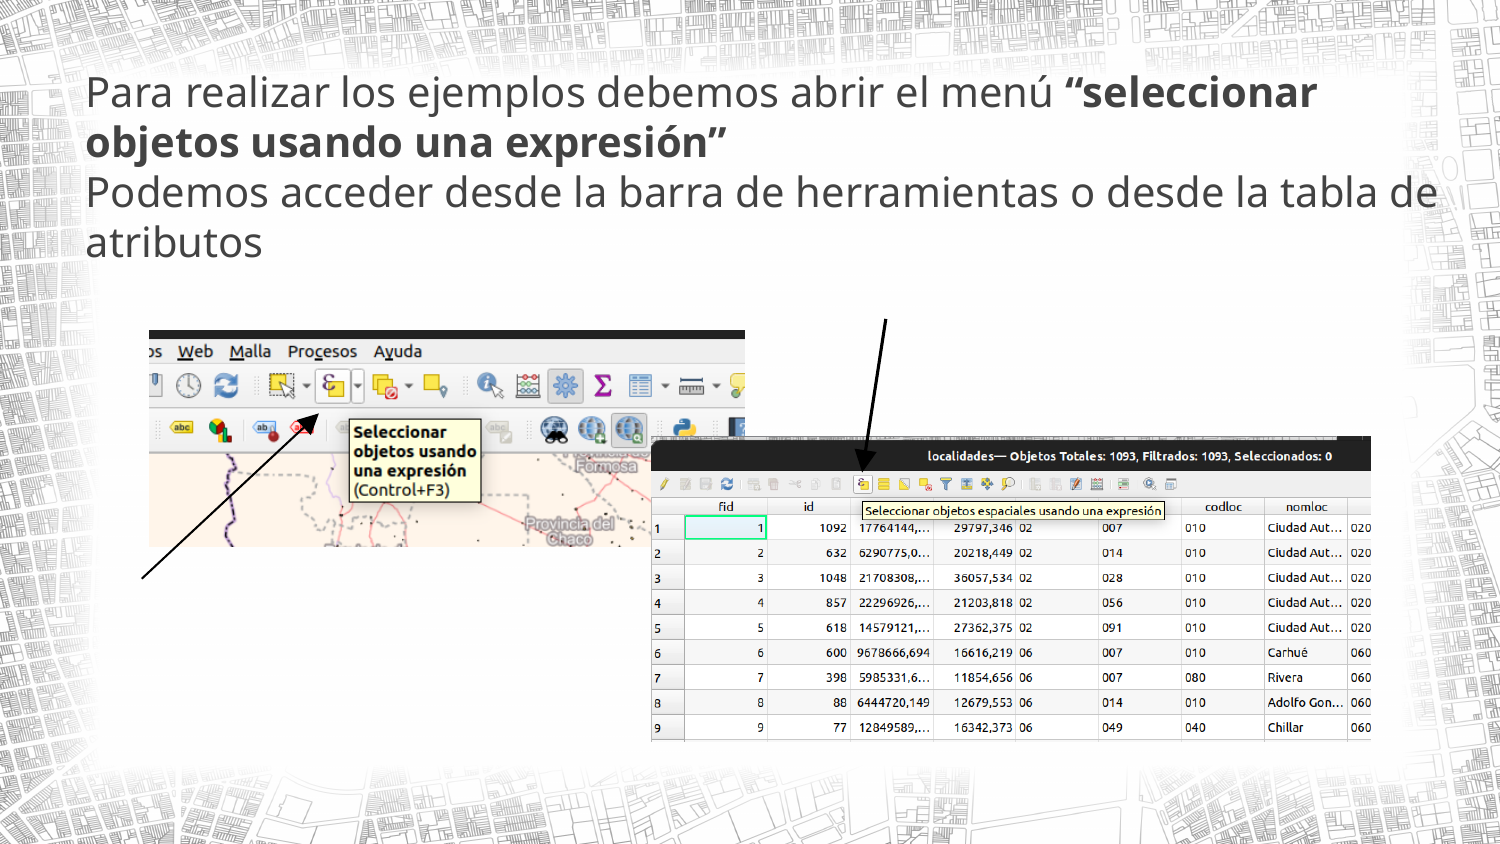

Para realizar los ejemplos debemos abrir el menú “seleccionar objetos usando una expresión”
Podemos acceder desde la barra de herramientas o desde la tabla de atributos
Ejemplo